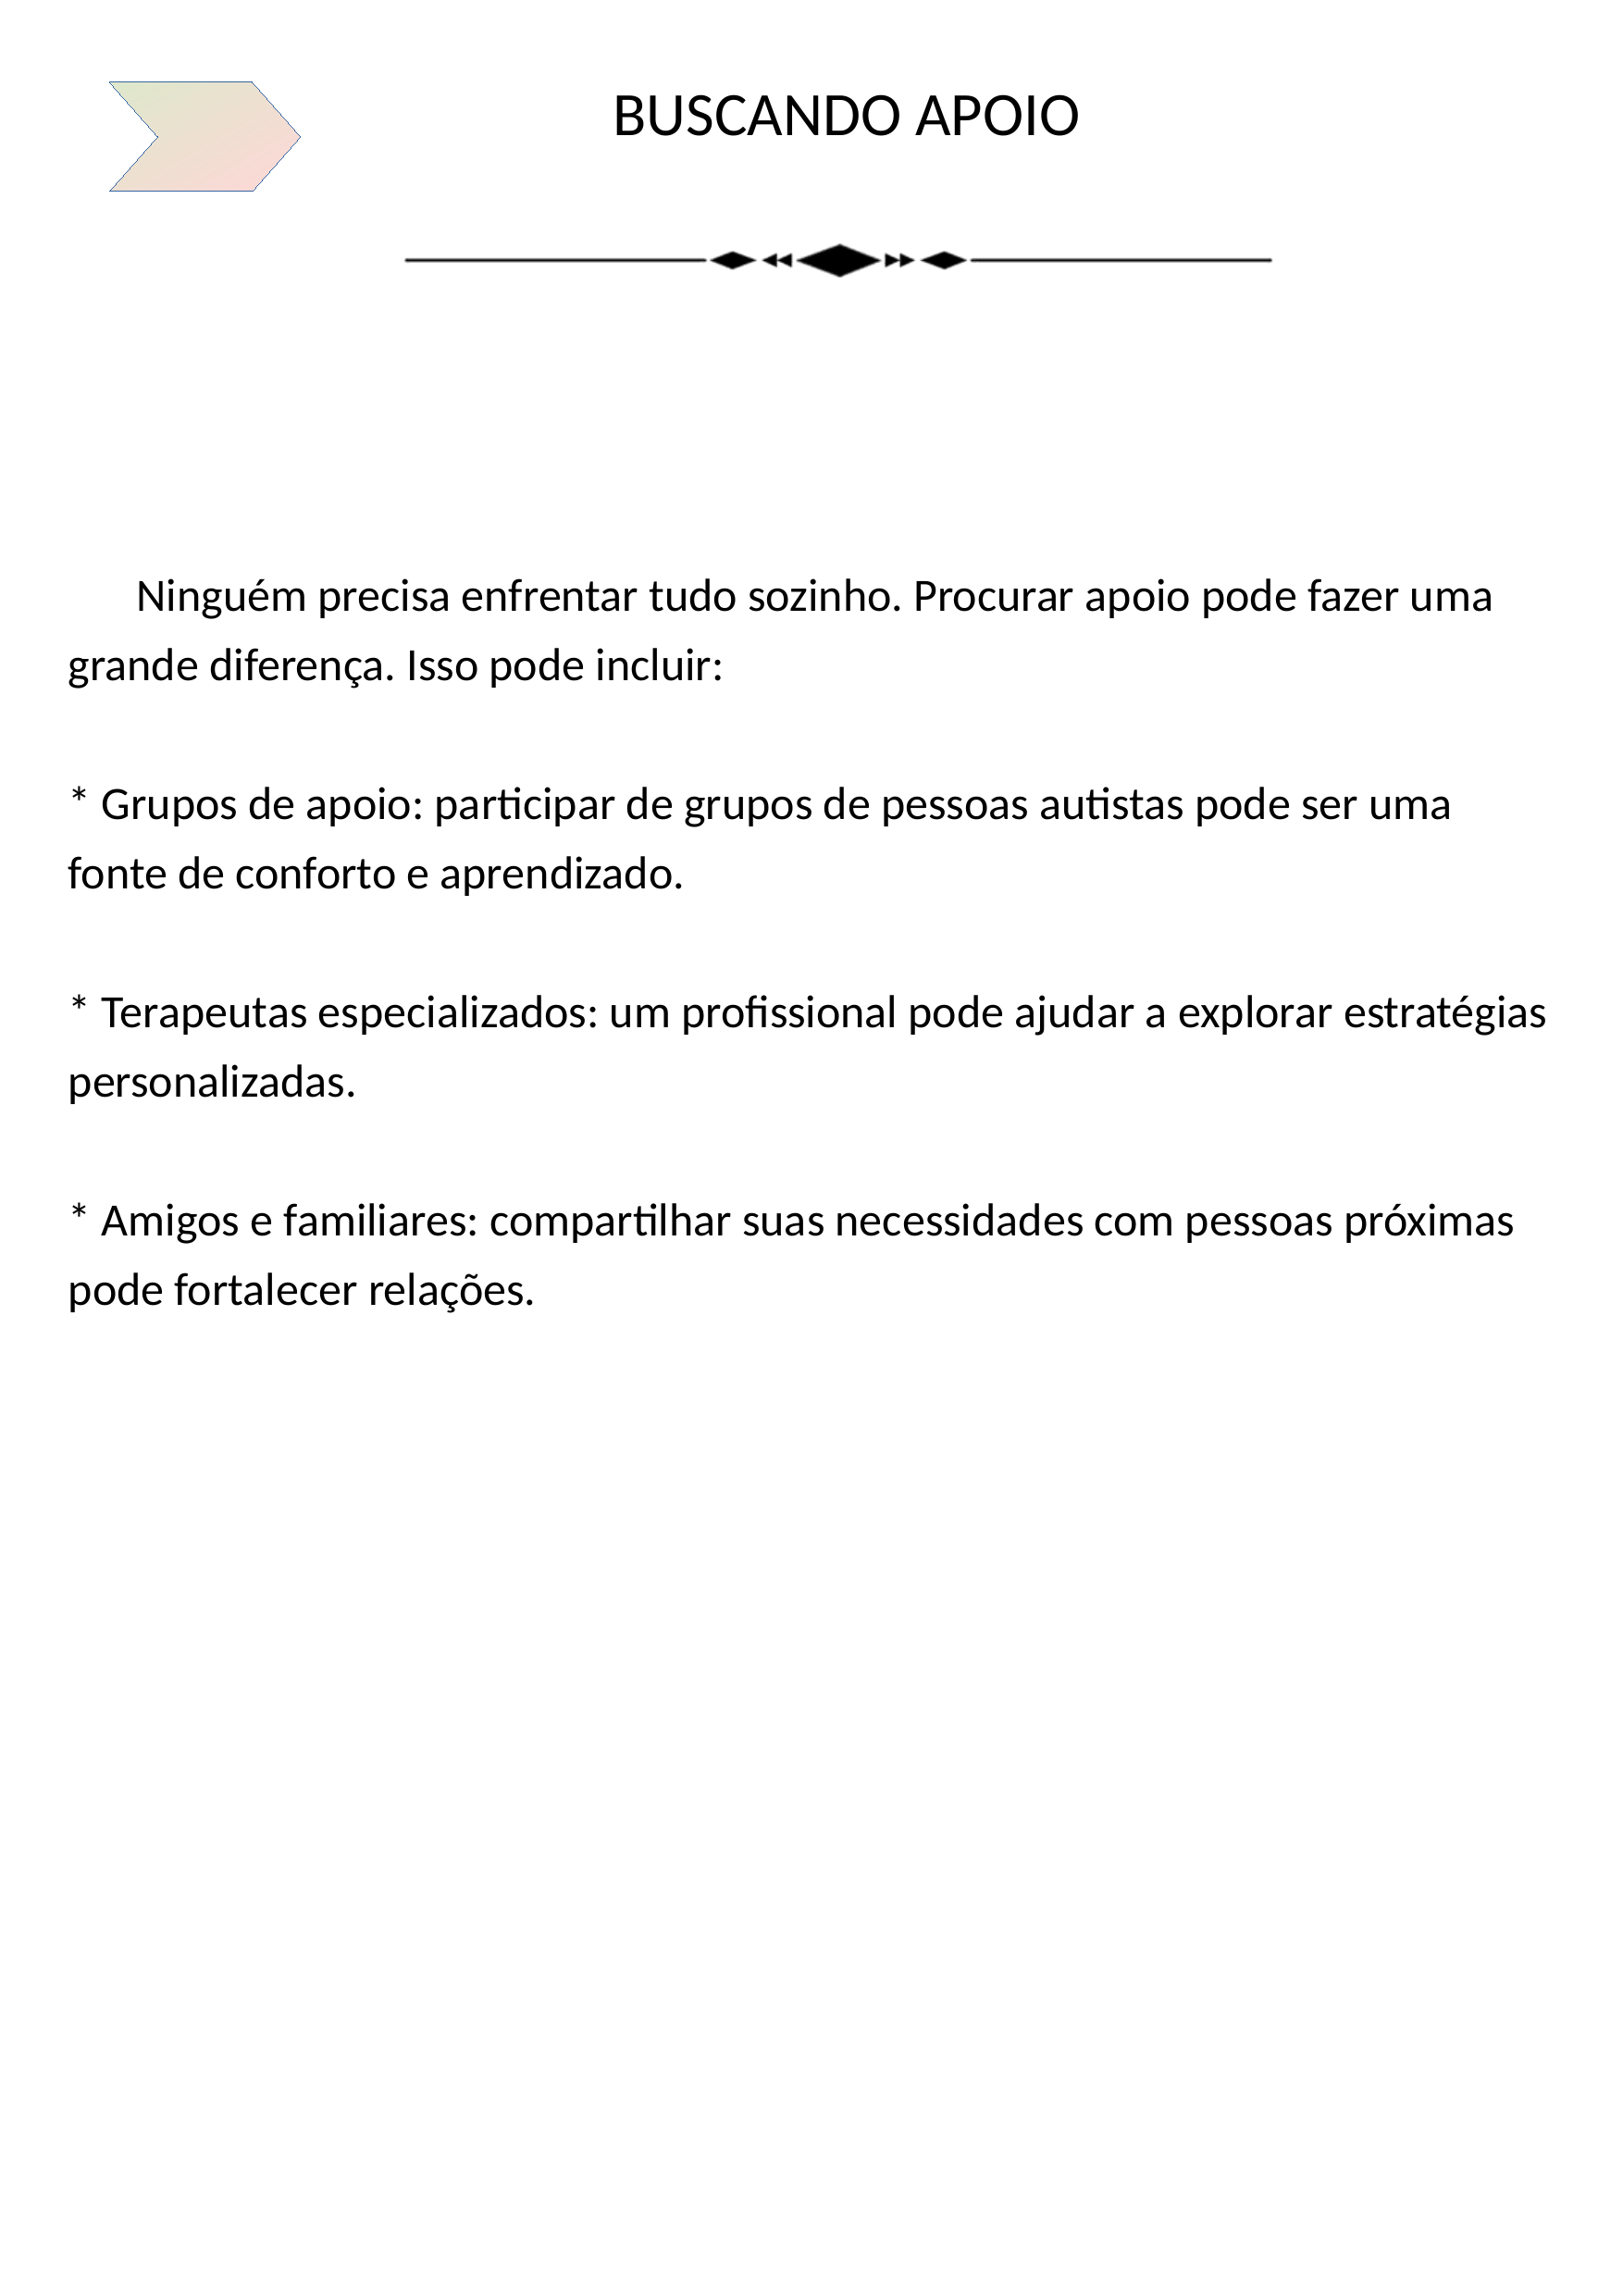

Buscando Apoio
	Ninguém precisa enfrentar tudo sozinho. Procurar apoio pode fazer uma grande diferença. Isso pode incluir:
* Grupos de apoio: participar de grupos de pessoas autistas pode ser uma fonte de conforto e aprendizado.
* Terapeutas especializados: um profissional pode ajudar a explorar estratégias personalizadas.
* Amigos e familiares: compartilhar suas necessidades com pessoas próximas pode fortalecer relações.